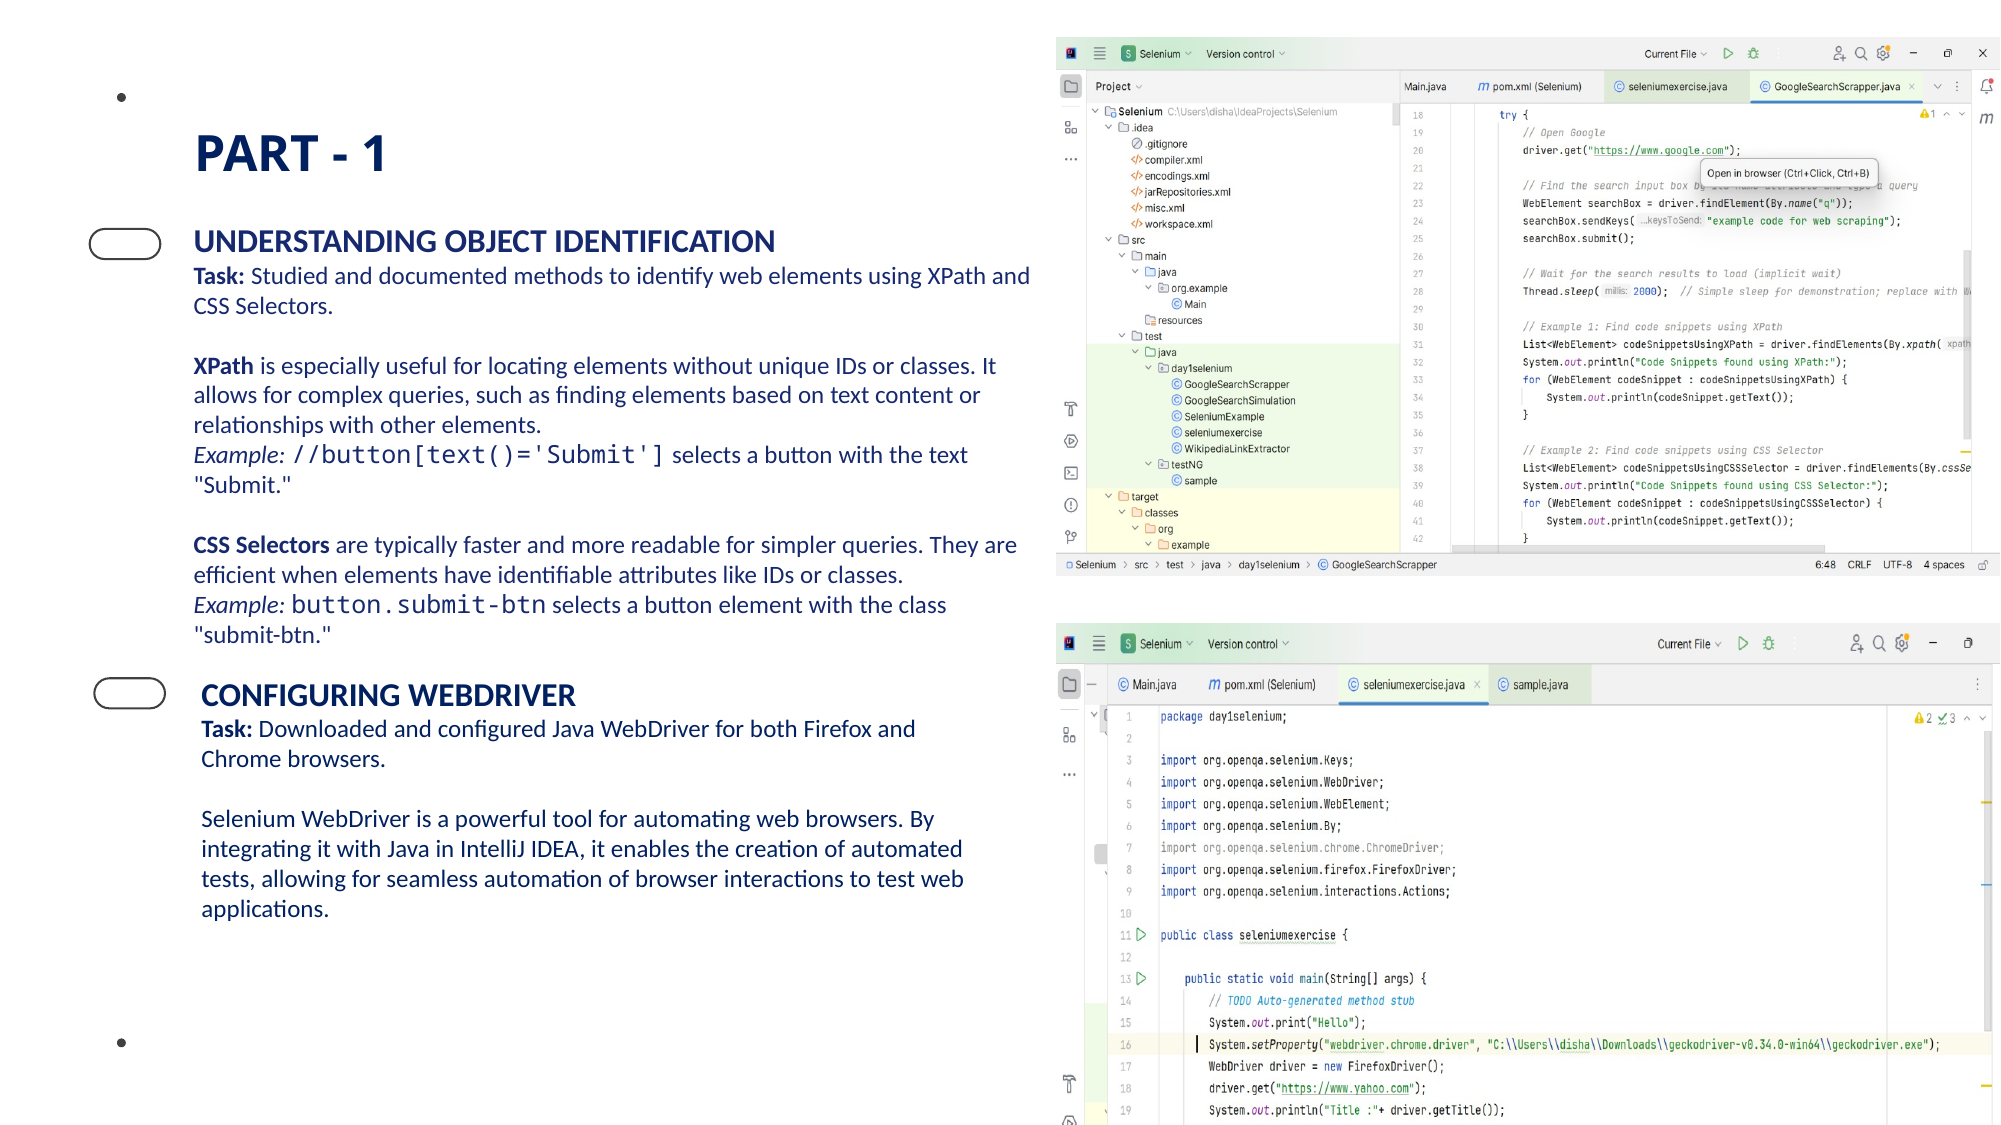

# Human resources slide 2
PART - 1
UNDERSTANDING OBJECT IDENTIFICATION
Task: Studied and documented methods to identify web elements using XPath and CSS Selectors.
XPath is especially useful for locating elements without unique IDs or classes. It allows for complex queries, such as finding elements based on text content or relationships with other elements.
Example: //button[text()='Submit'] selects a button with the text "Submit."
CSS Selectors are typically faster and more readable for simpler queries. They are efficient when elements have identifiable attributes like IDs or classes.
Example: button.submit-btn selects a button element with the class "submit-btn."
CONFIGURING WEBDRIVER
Task: Downloaded and configured Java WebDriver for both Firefox and Chrome browsers.
Selenium WebDriver is a powerful tool for automating web browsers. By integrating it with Java in IntelliJ IDEA, it enables the creation of automated tests, allowing for seamless automation of browser interactions to test web applications.